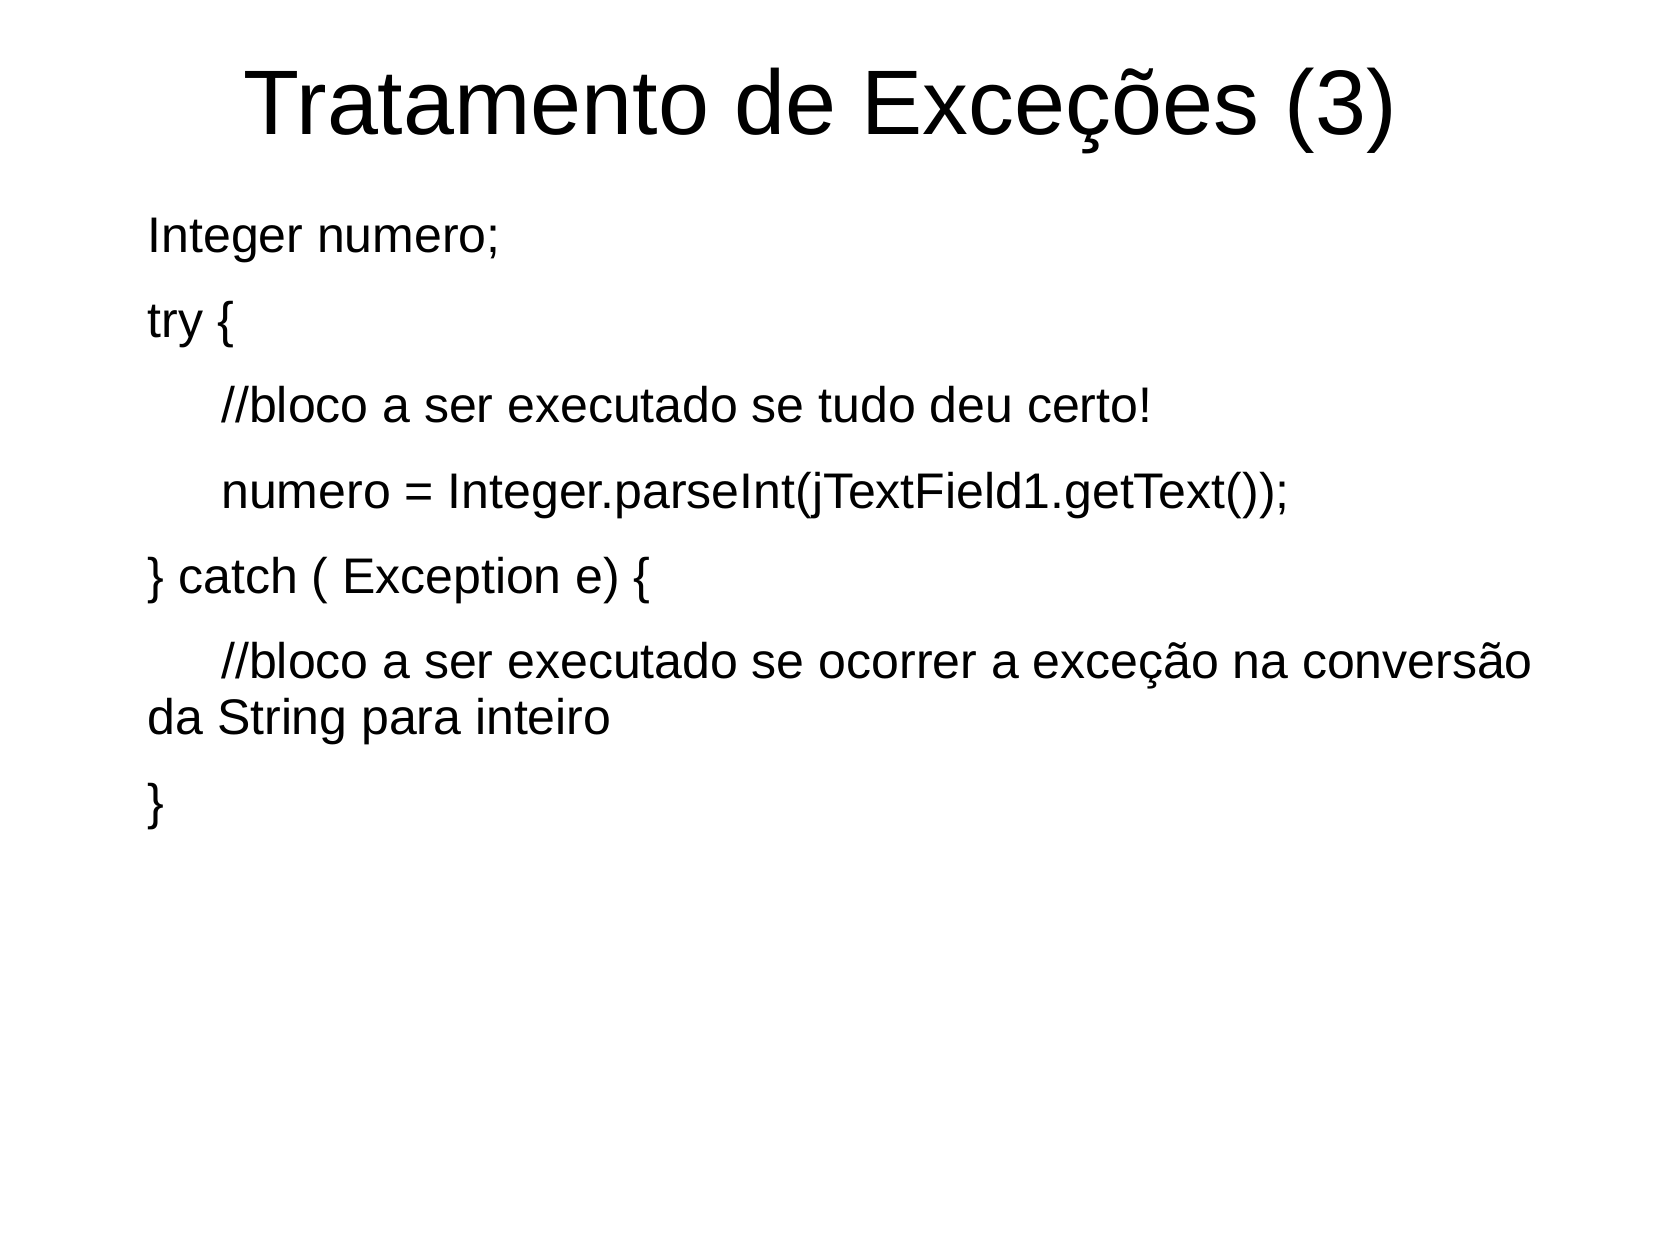

# Tratamento de Exceções (3)
Integer numero;
try {
	//bloco a ser executado se tudo deu certo!
	numero = Integer.parseInt(jTextField1.getText());
} catch ( Exception e) {
	//bloco a ser executado se ocorrer a exceção na conversão da String para inteiro
}